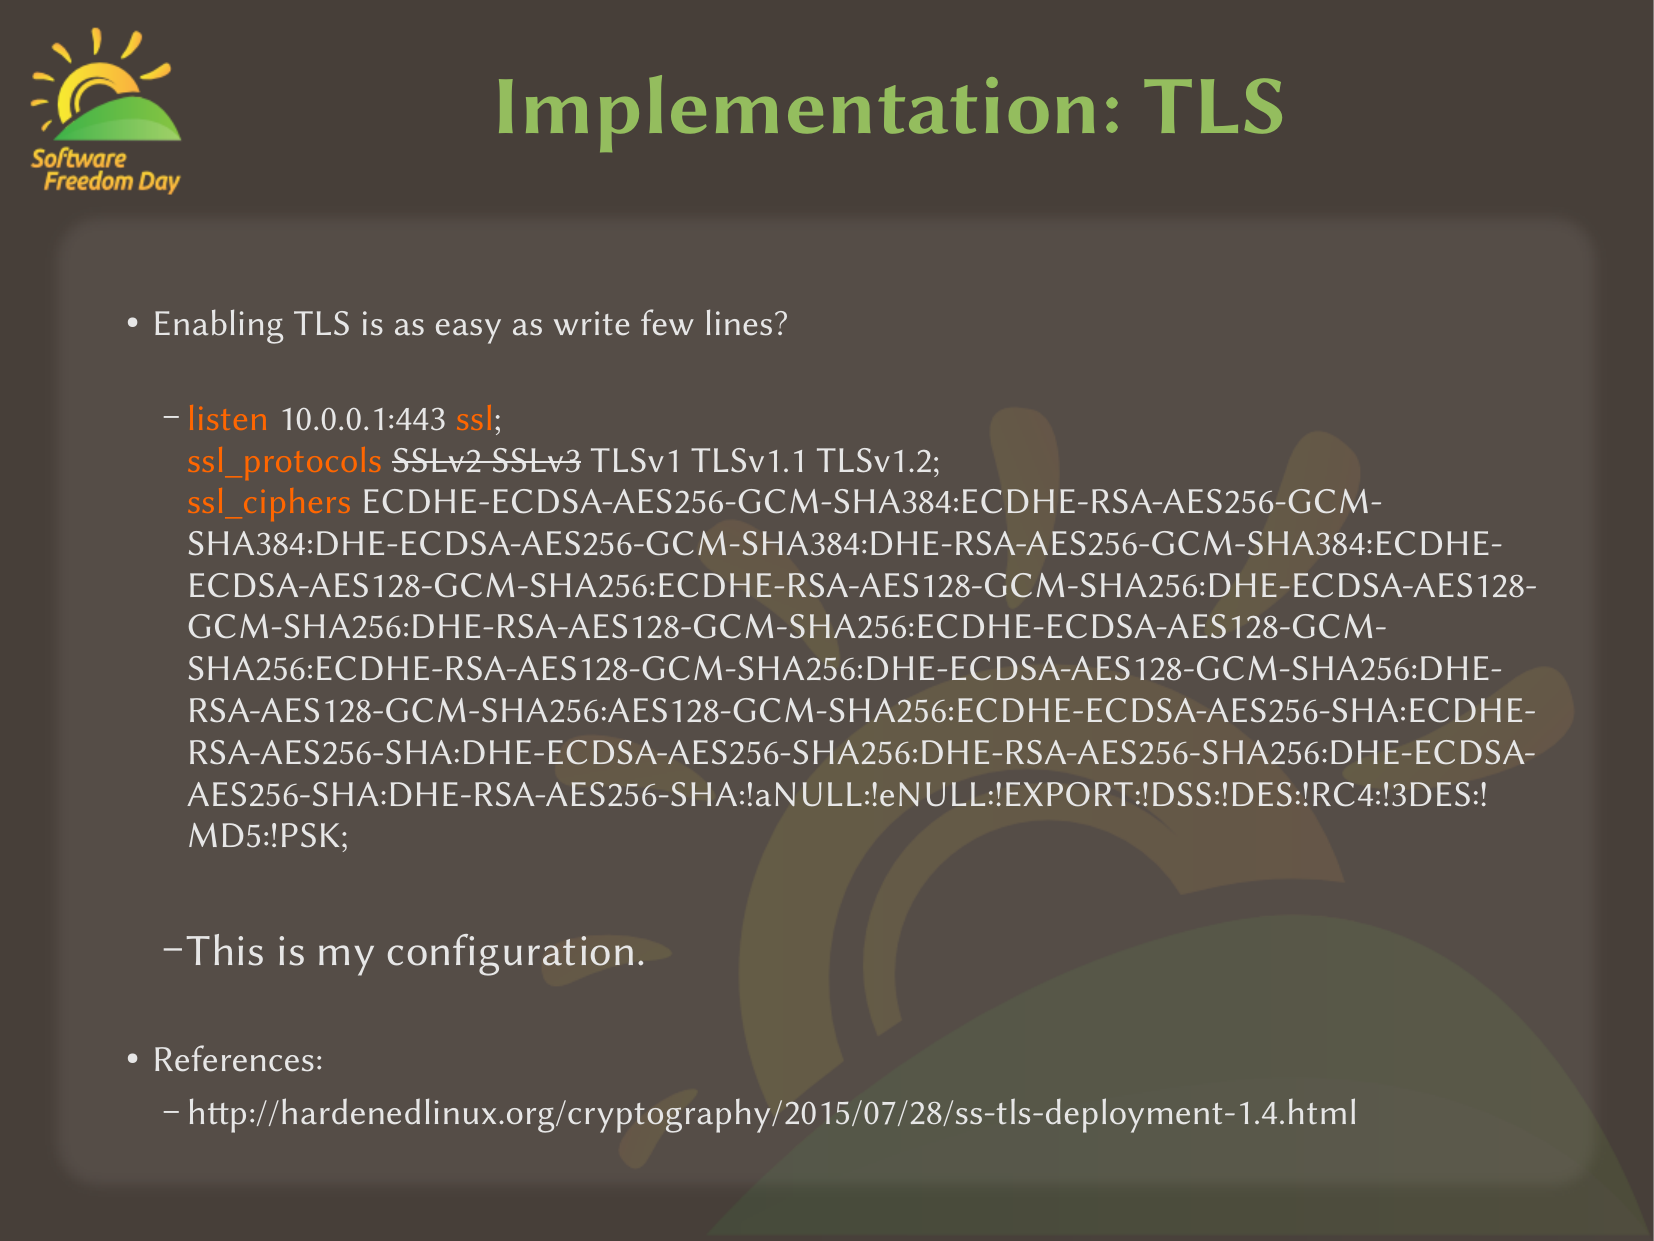

# Implementation: TLS
Enabling TLS is as easy as write few lines?
listen 10.0.0.1:443 ssl;
ssl_protocols SSLv2 SSLv3 TLSv1 TLSv1.1 TLSv1.2;
ssl_ciphers ECDHE-ECDSA-AES256-GCM-SHA384:ECDHE-RSA-AES256-GCM-SHA384:DHE-ECDSA-AES256-GCM-SHA384:DHE-RSA-AES256-GCM-SHA384:ECDHE-ECDSA-AES128-GCM-SHA256:ECDHE-RSA-AES128-GCM-SHA256:DHE-ECDSA-AES128-GCM-SHA256:DHE-RSA-AES128-GCM-SHA256:ECDHE-ECDSA-AES128-GCM-SHA256:ECDHE-RSA-AES128-GCM-SHA256:DHE-ECDSA-AES128-GCM-SHA256:DHE-RSA-AES128-GCM-SHA256:AES128-GCM-SHA256:ECDHE-ECDSA-AES256-SHA:ECDHE-RSA-AES256-SHA:DHE-ECDSA-AES256-SHA256:DHE-RSA-AES256-SHA256:DHE-ECDSA-AES256-SHA:DHE-RSA-AES256-SHA:!aNULL:!eNULL:!EXPORT:!DSS:!DES:!RC4:!3DES:!MD5:!PSK;
This is my configuration.
References:
http://hardenedlinux.org/cryptography/2015/07/28/ss-tls-deployment-1.4.html